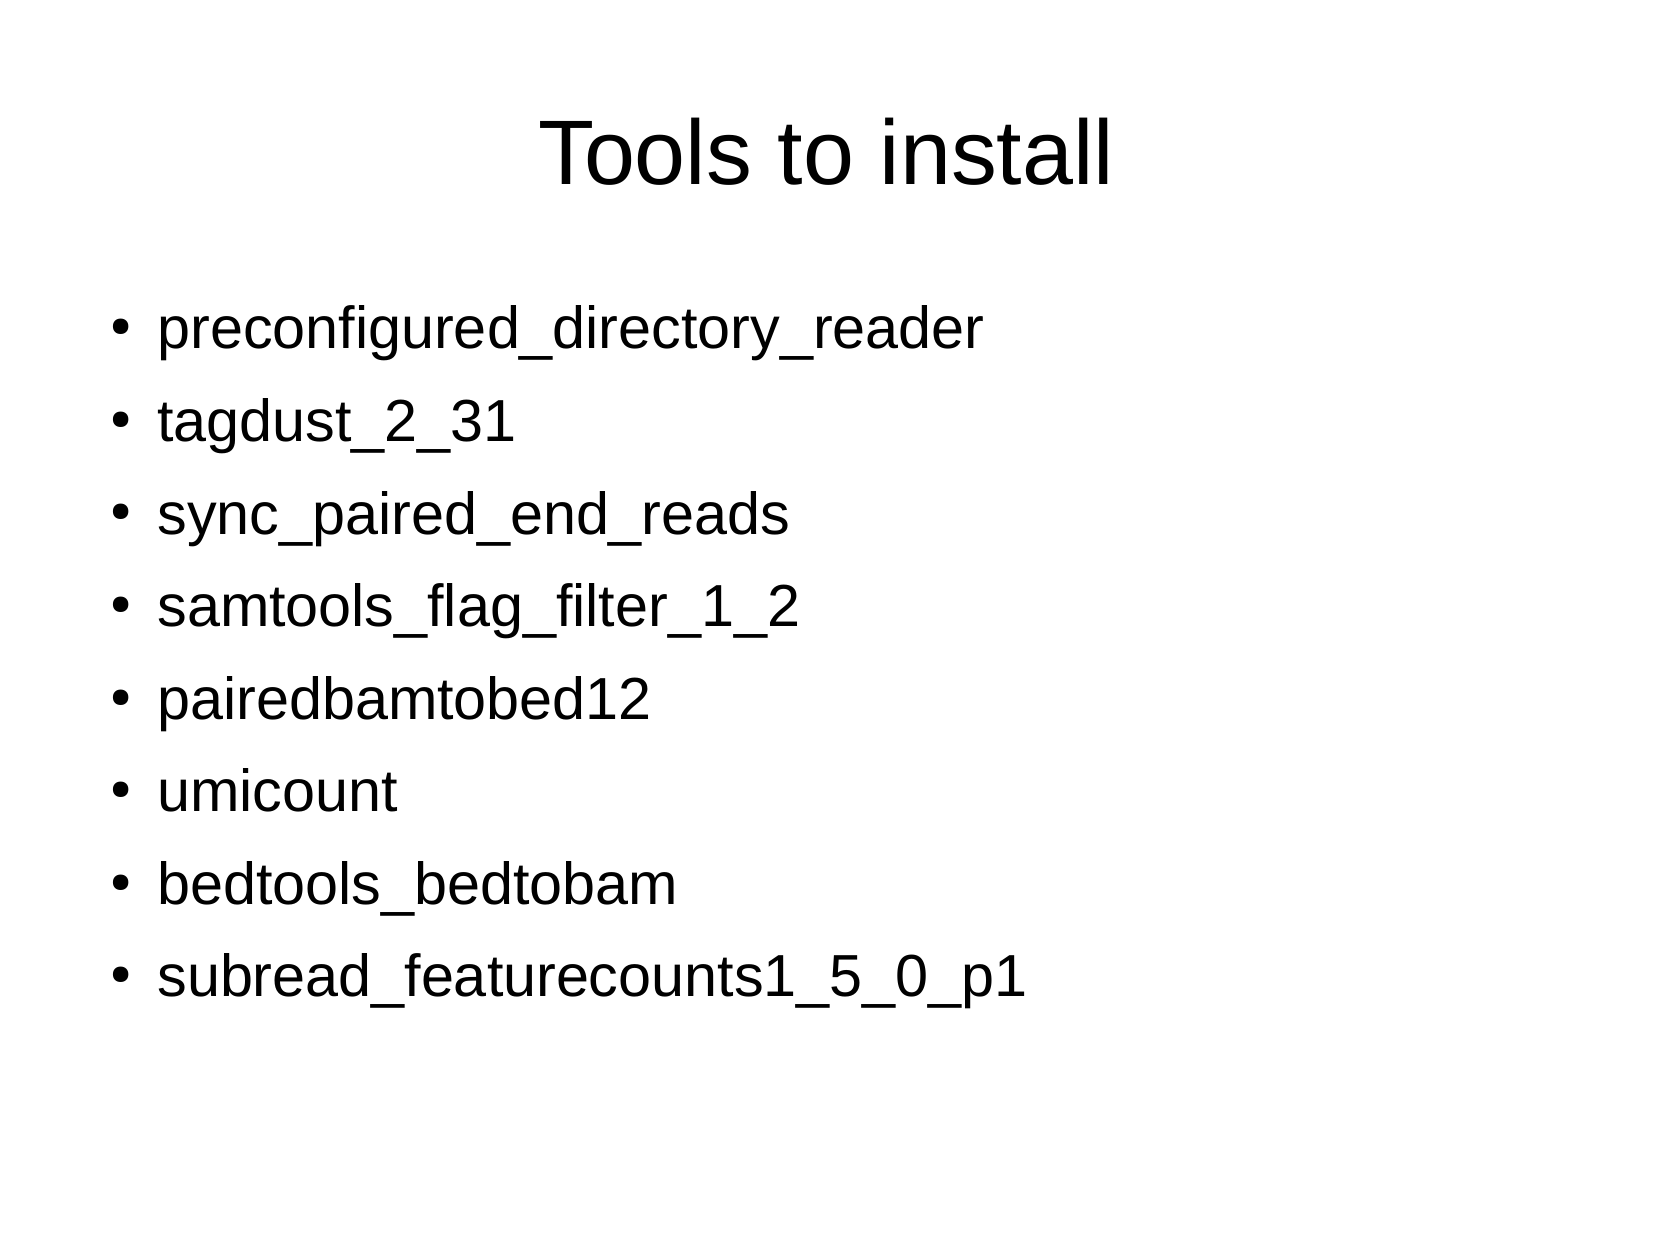

# Tools to install
preconfigured_directory_reader
tagdust_2_31
sync_paired_end_reads
samtools_flag_filter_1_2
pairedbamtobed12
umicount
bedtools_bedtobam
subread_featurecounts1_5_0_p1